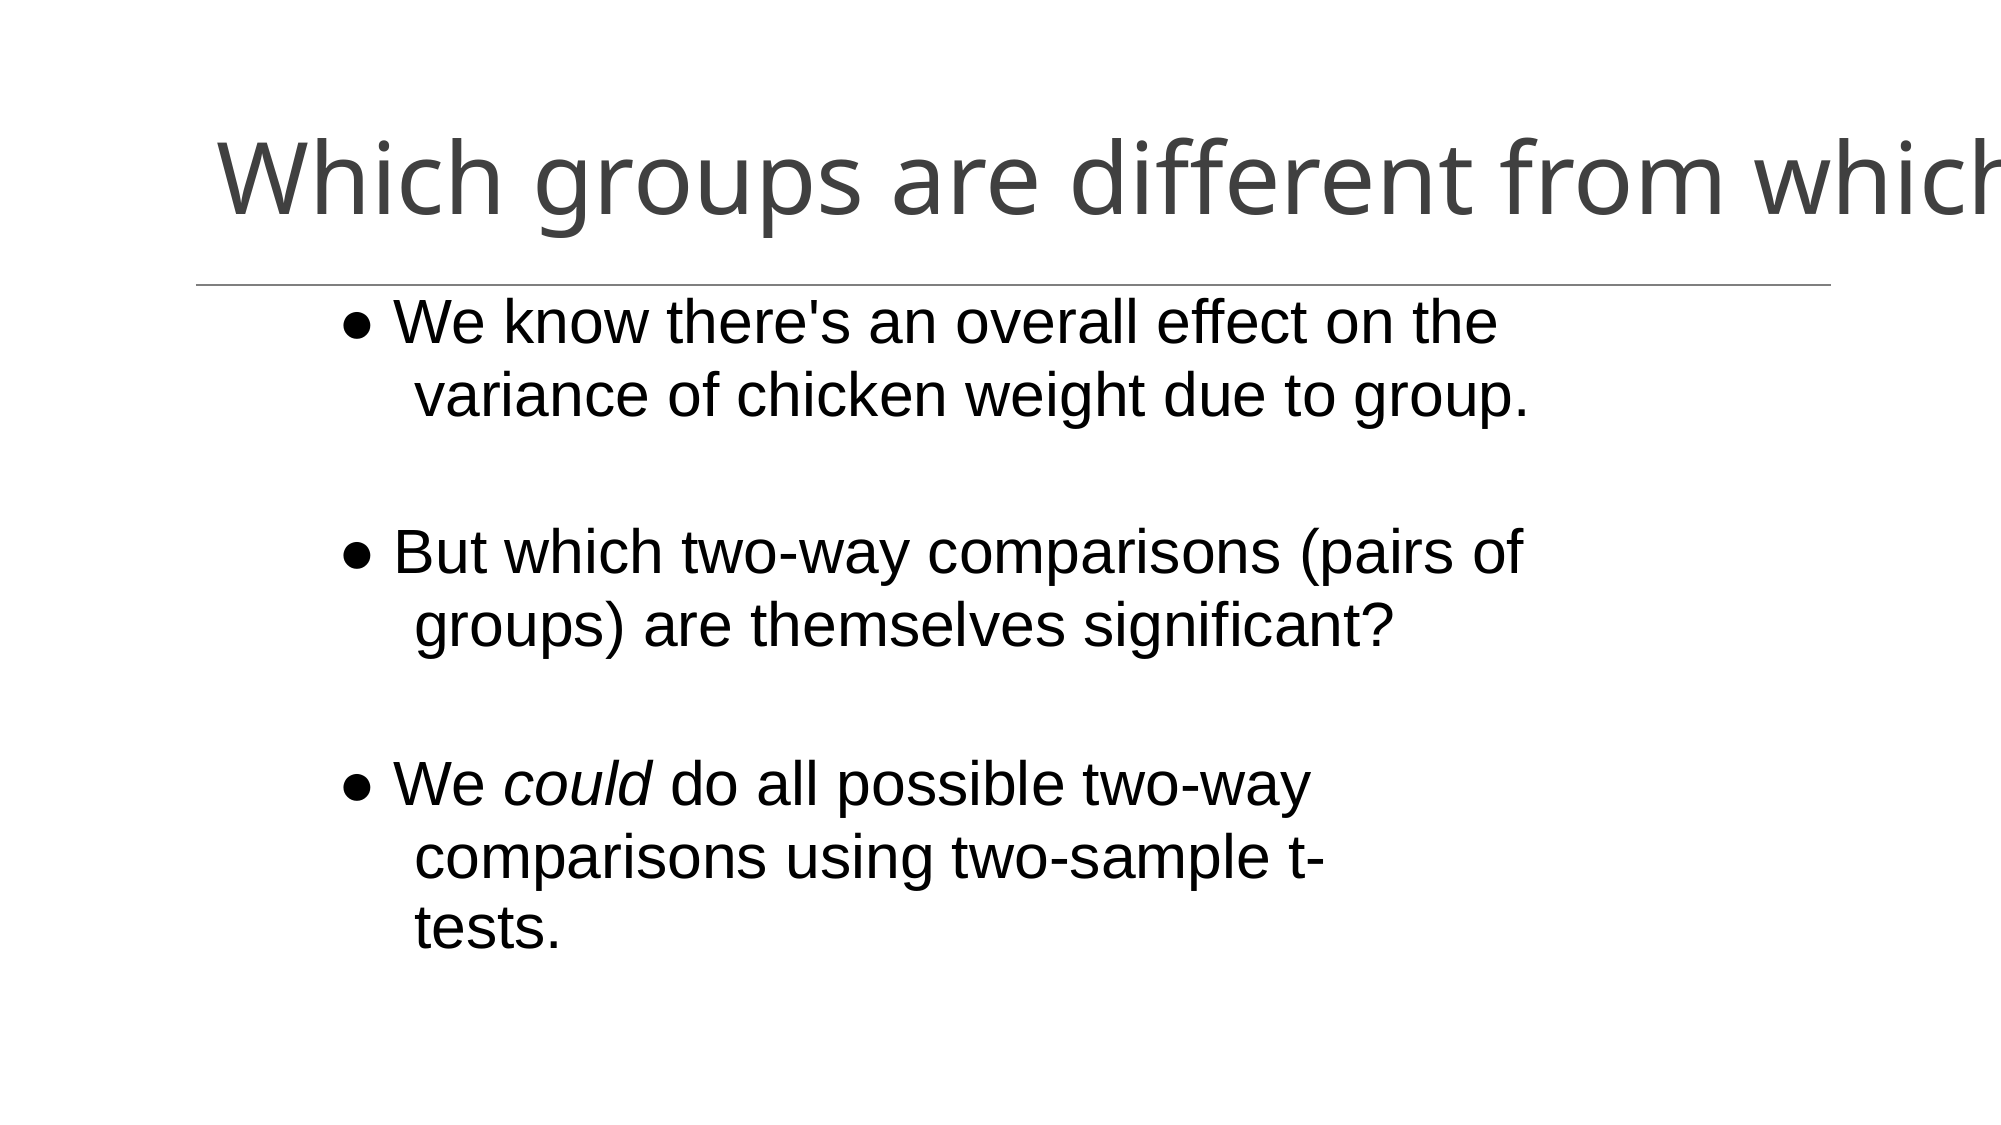

Which groups are different from which?
● We know there's an overall effect on the
variance of chicken weight due to group.
● But which two-way comparisons (pairs of
groups) are themselves significant?
● We could do all possible two-way
comparisons using two-sample t-tests.